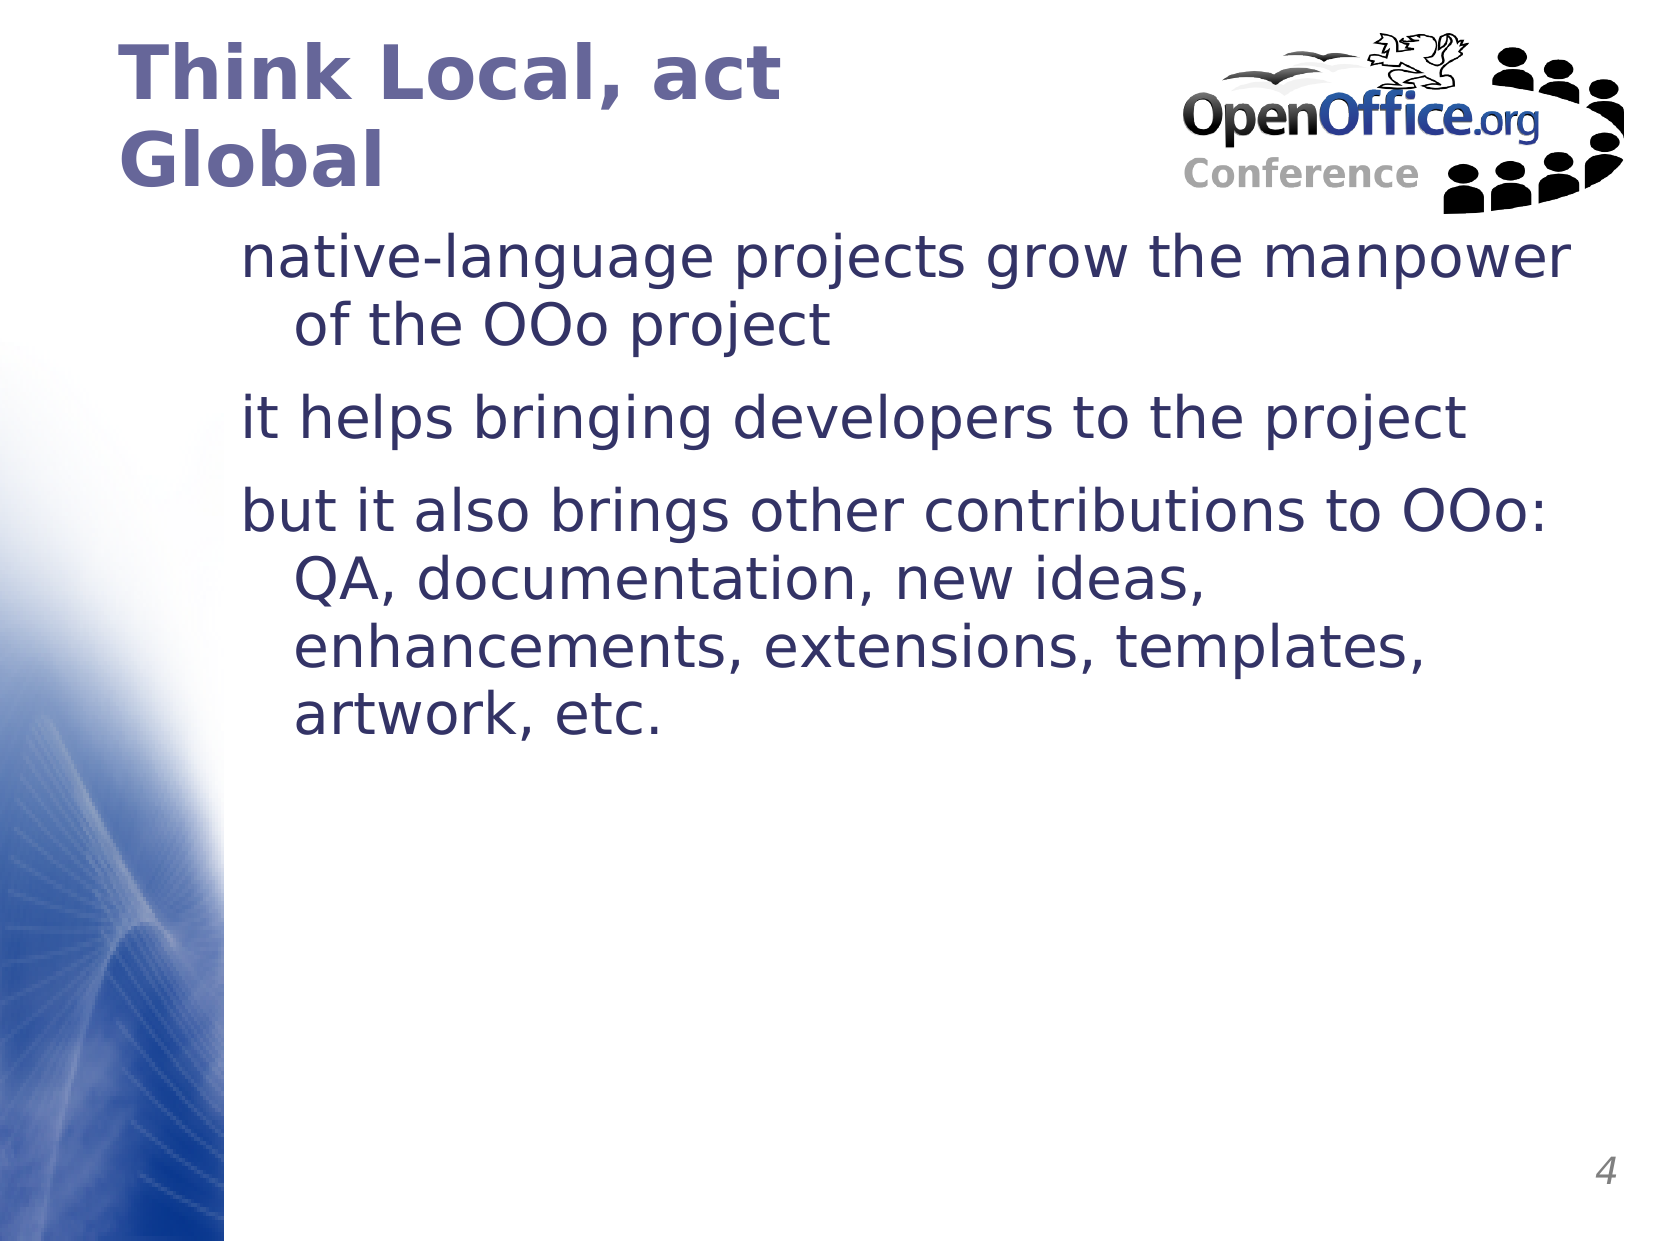

# Think Local, act Global
native-language projects grow the manpower of the OOo project
it helps bringing developers to the project
but it also brings other contributions to OOo: QA, documentation, new ideas, enhancements, extensions, templates, artwork, etc.